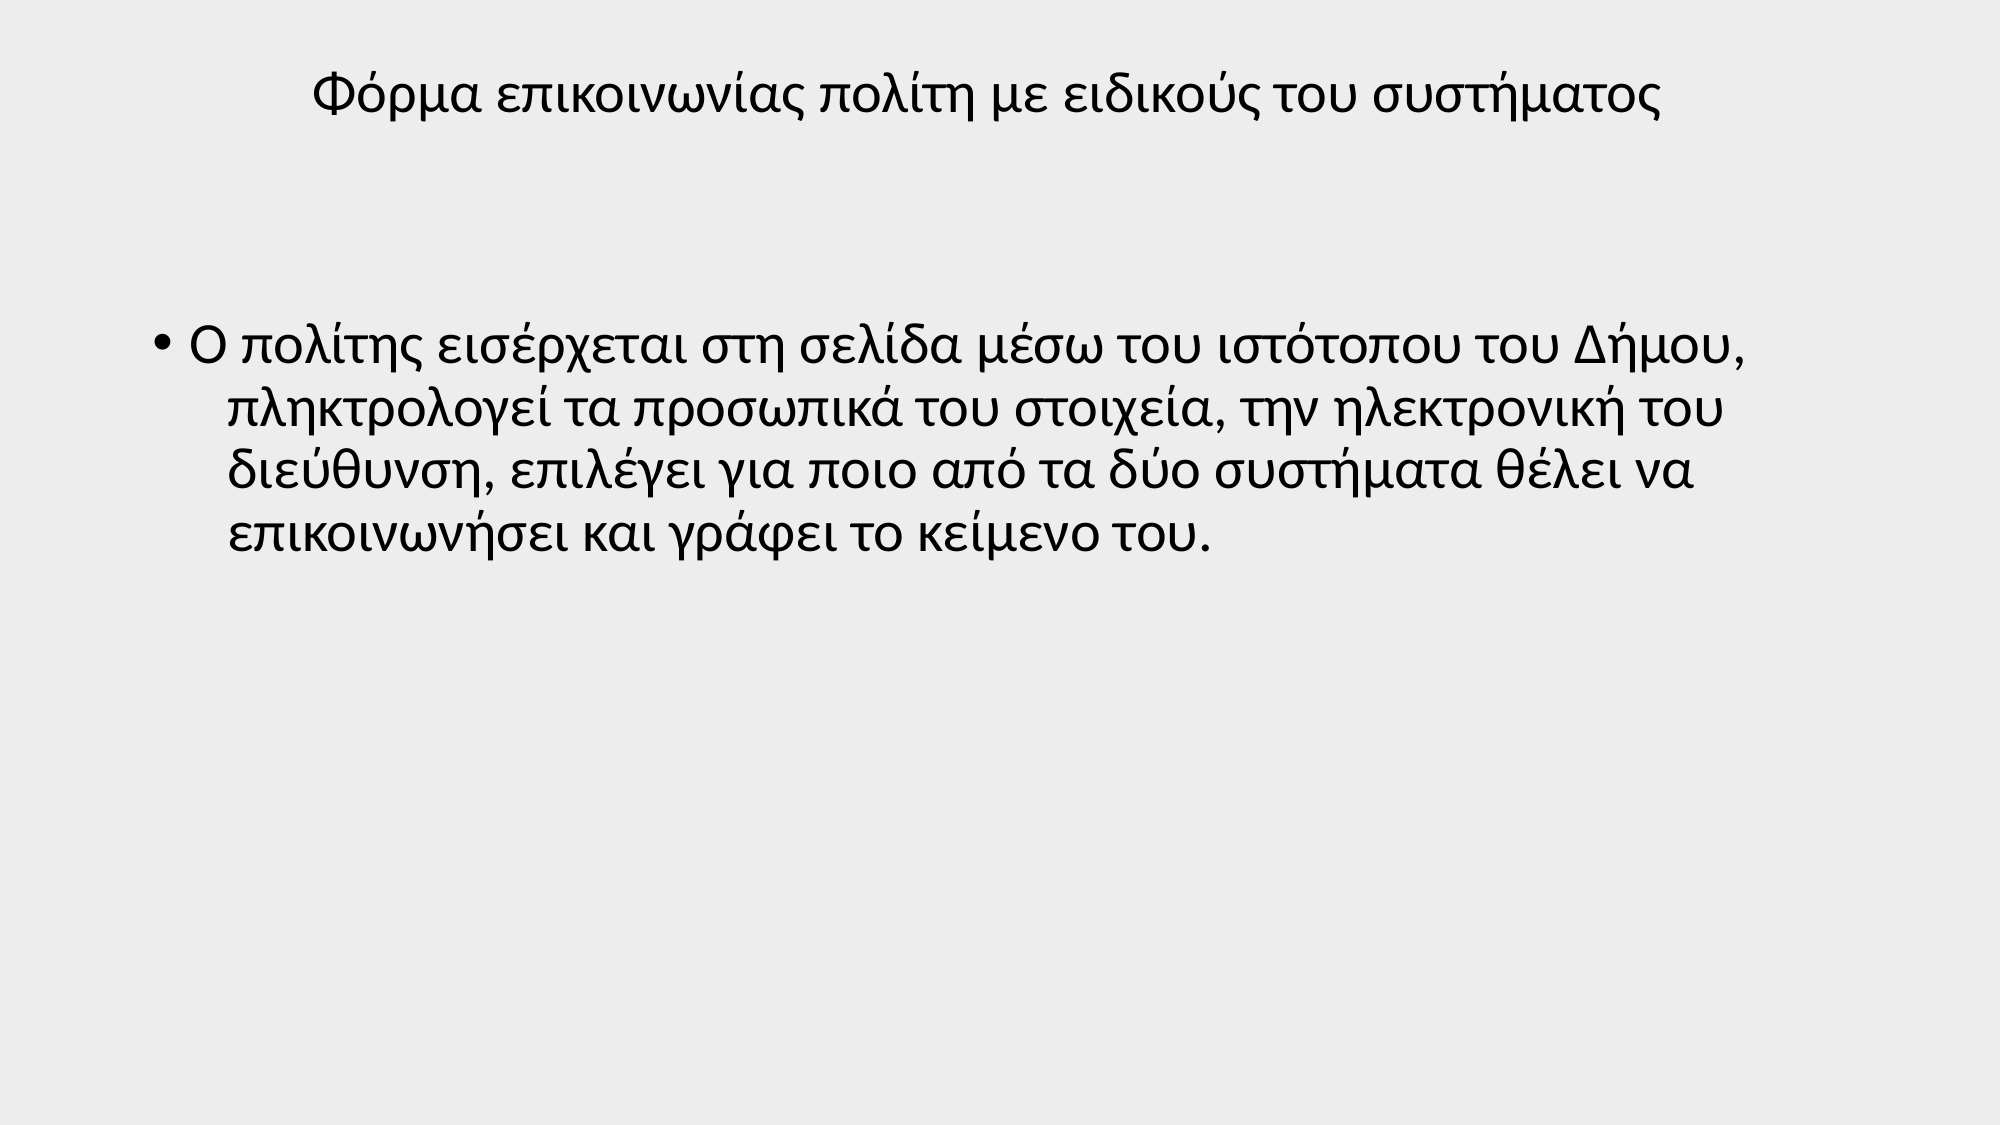

# Φόρμα επικοινωνίας πολίτη με ειδικούς του συστήματος
Ο πολίτης εισέρχεται στη σελίδα μέσω του ιστότοπου του Δήμου, πληκτρολογεί τα προσωπικά του στοιχεία, την ηλεκτρονική του διεύθυνση, επιλέγει για ποιο από τα δύο συστήματα θέλει να επικοινωνήσει και γράφει το κείμενο του.